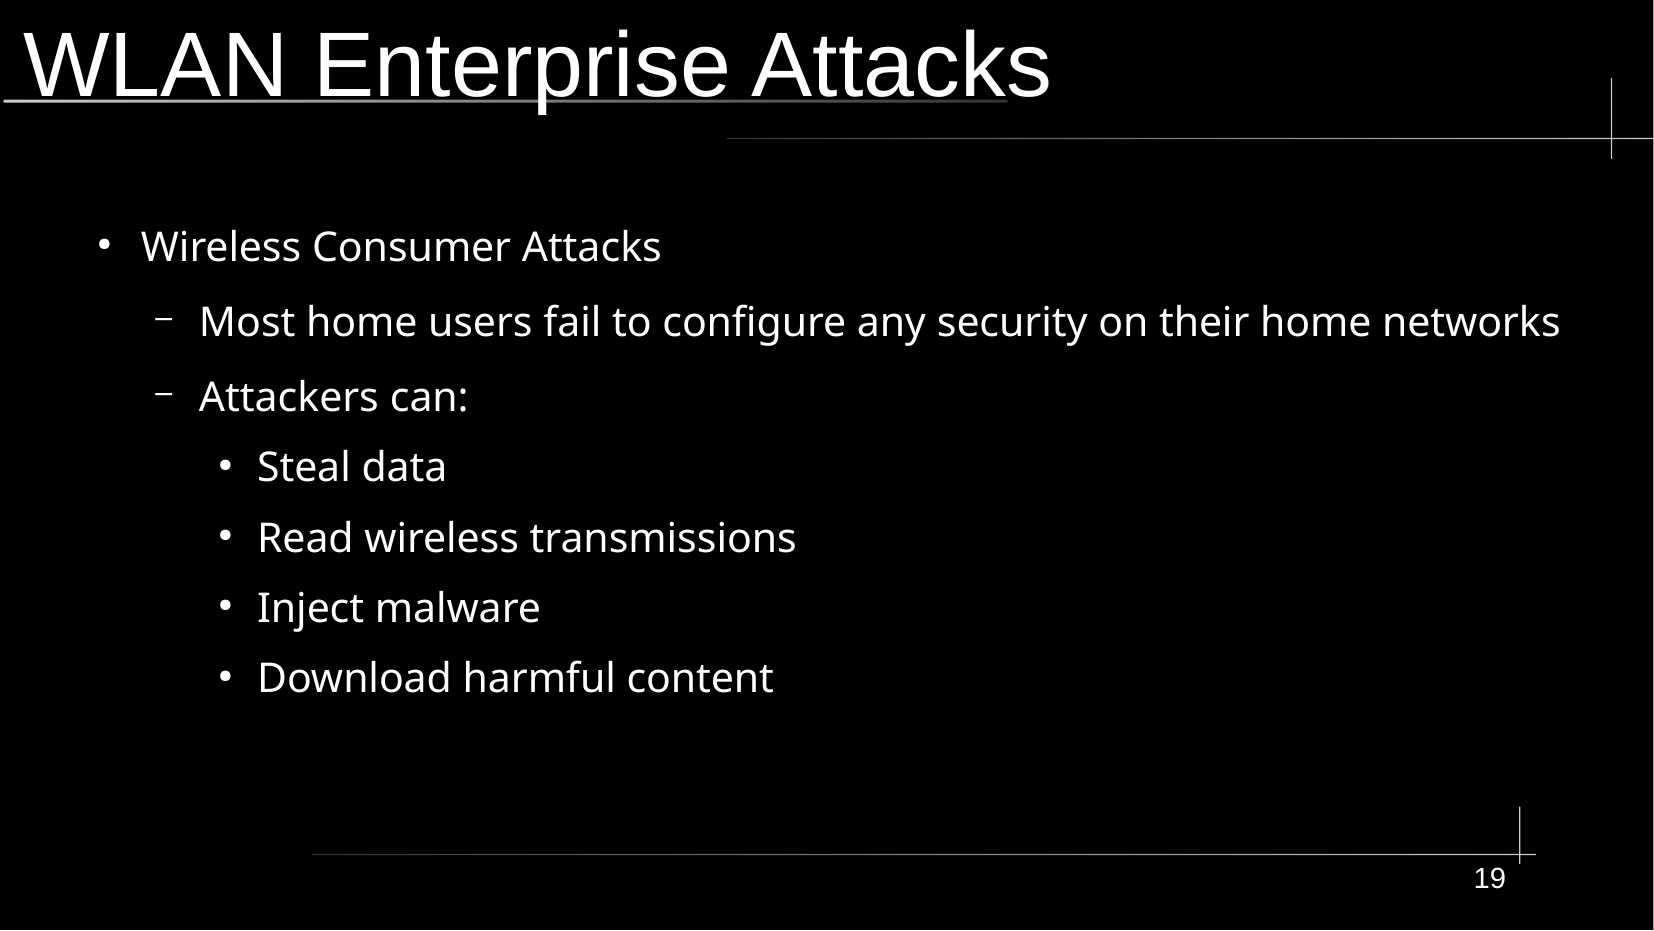

# WLAN Enterprise Attacks
Wireless Consumer Attacks
Most home users fail to configure any security on their home networks
Attackers can:
Steal data
Read wireless transmissions
Inject malware
Download harmful content
19